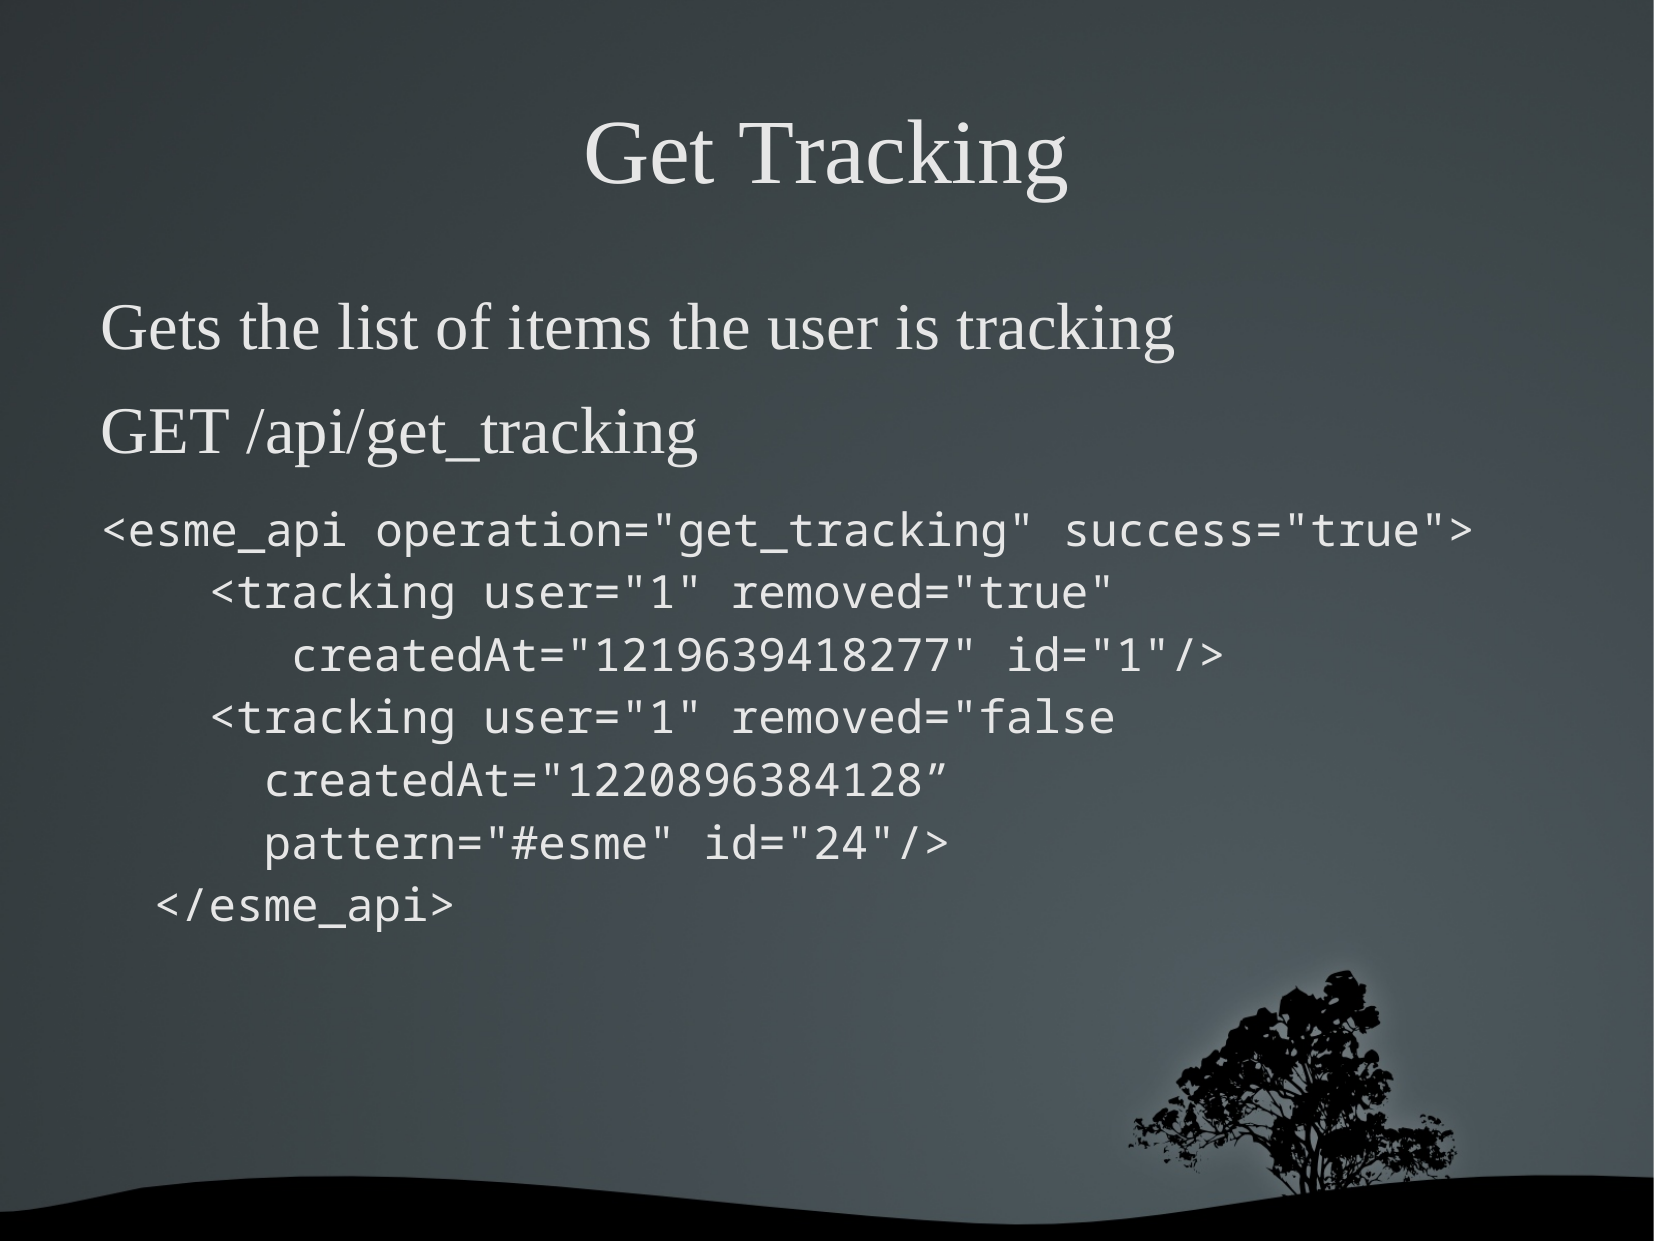

# Get Tracking
Gets the list of items the user is tracking
GET /api/get_tracking
<esme_api operation="get_tracking" success="true">
 <tracking user="1" removed="true"
 createdAt="1219639418277" id="1"/>
 <tracking user="1" removed="false
 createdAt="1220896384128”
 pattern="#esme" id="24"/>
</esme_api>